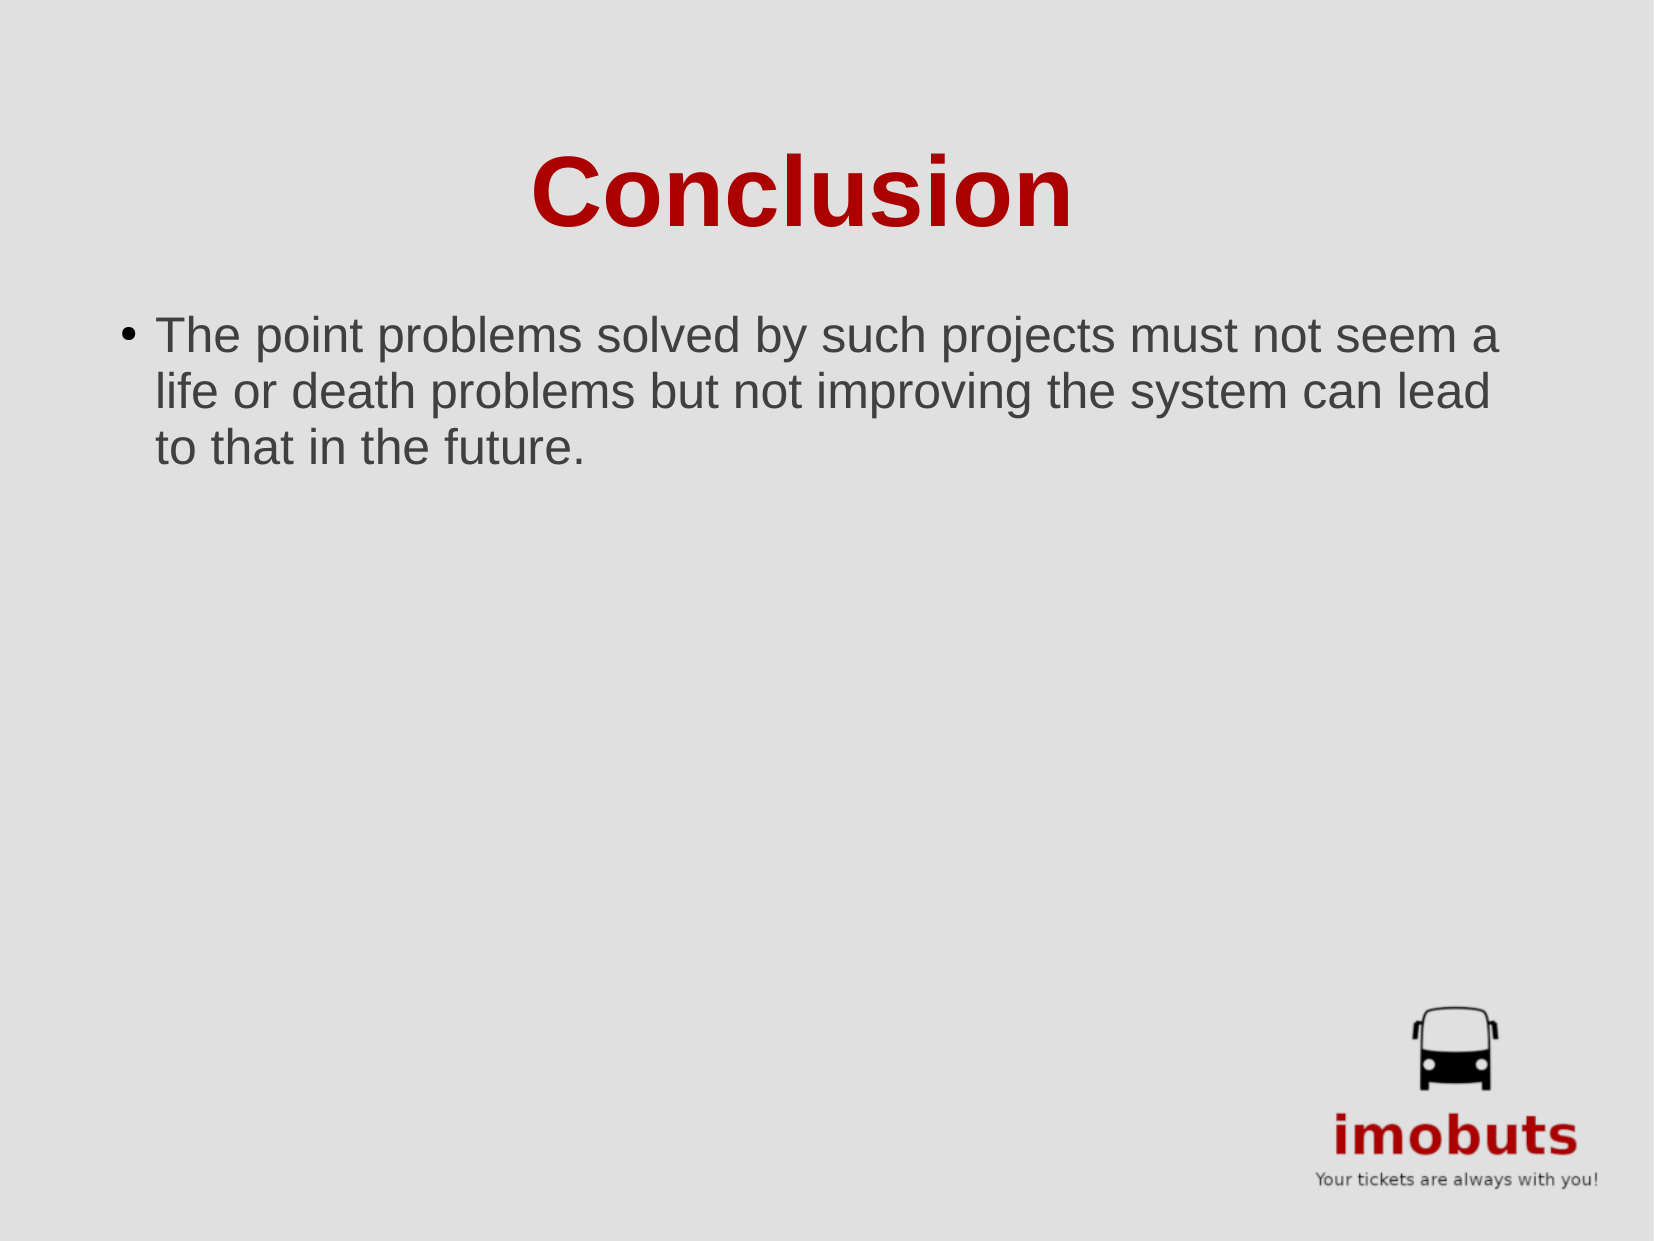

Conclusion
The point problems solved by such projects must not seem a life or death problems but not improving the system can lead to that in the future.